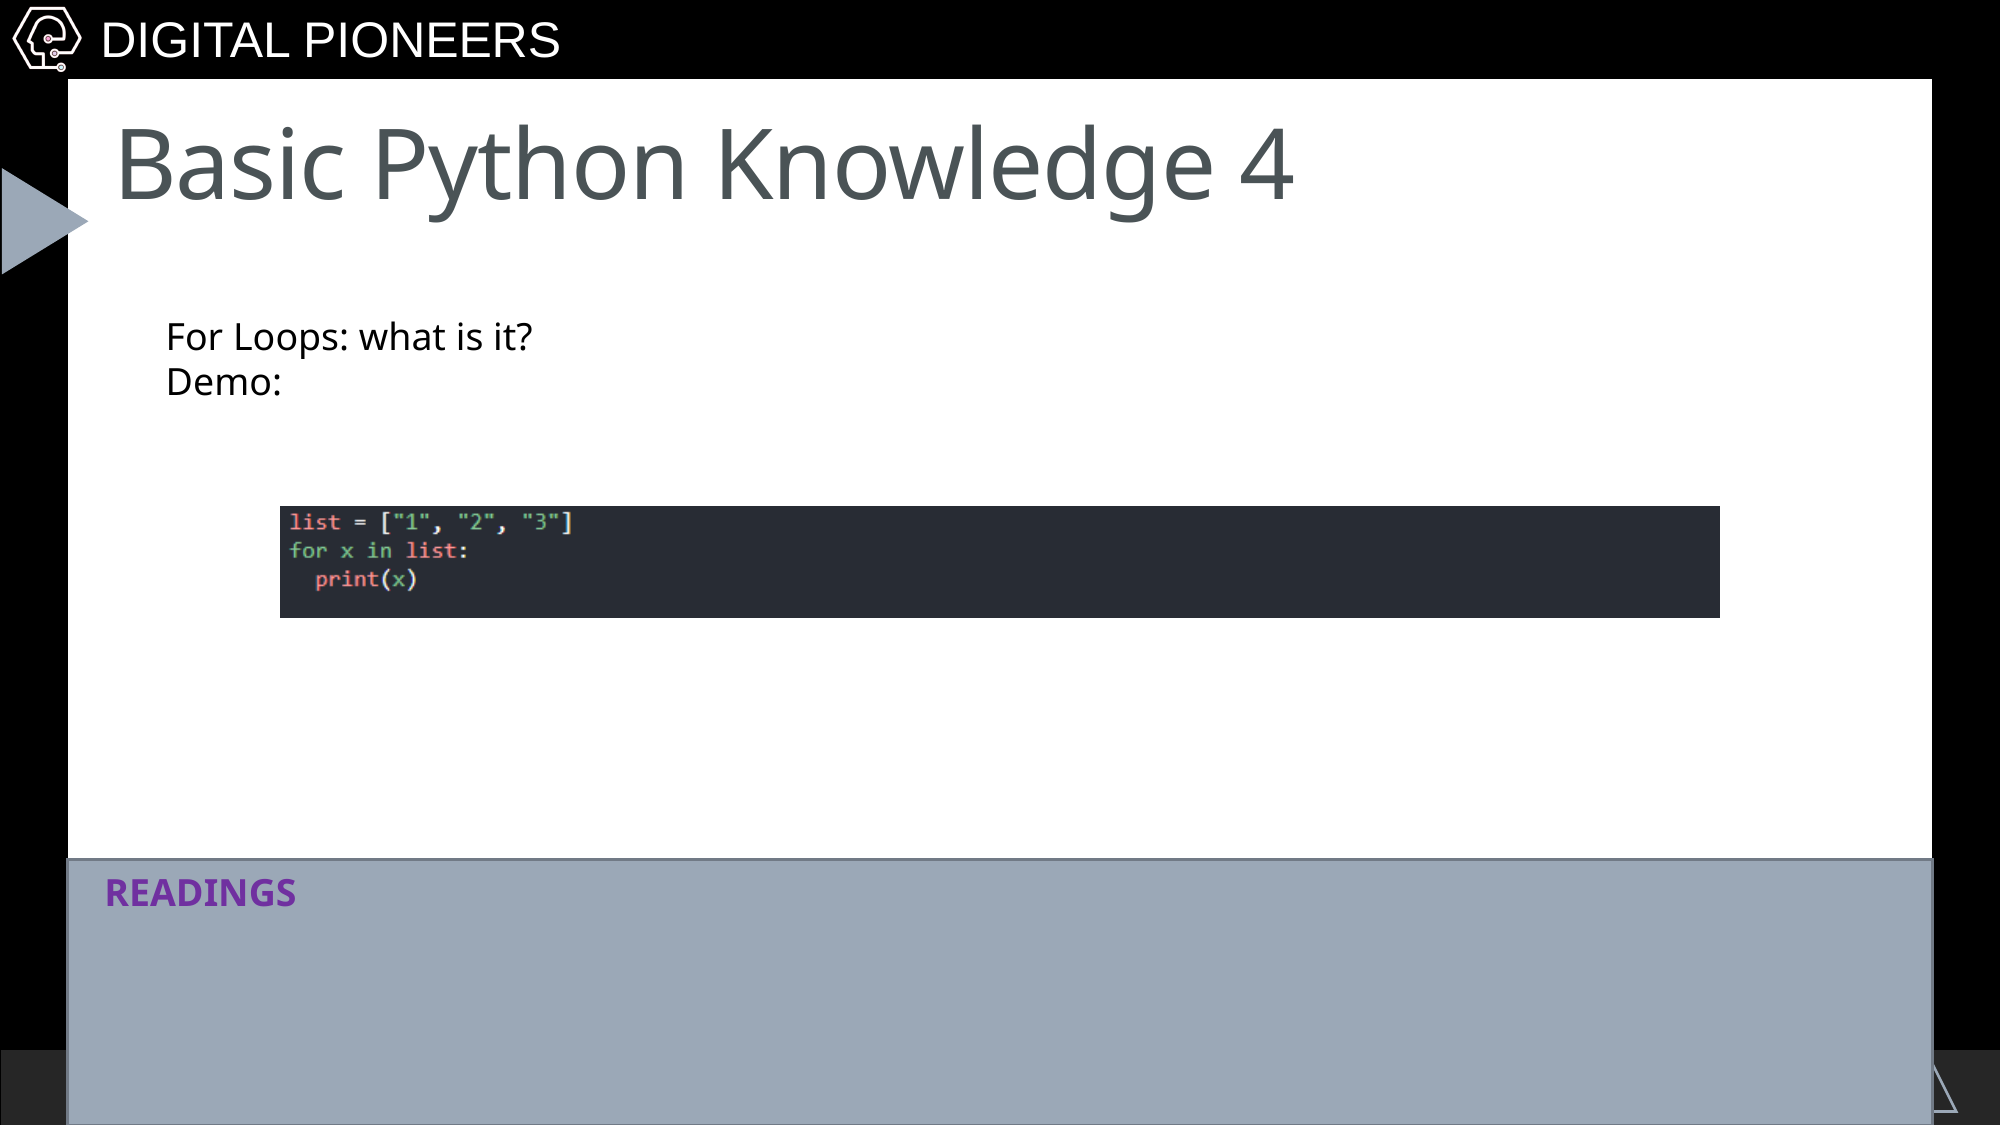

DIGITAL PIONEERS
# Basic Python Knowledge 4
For Loops: what is it?
Demo:
READINGS